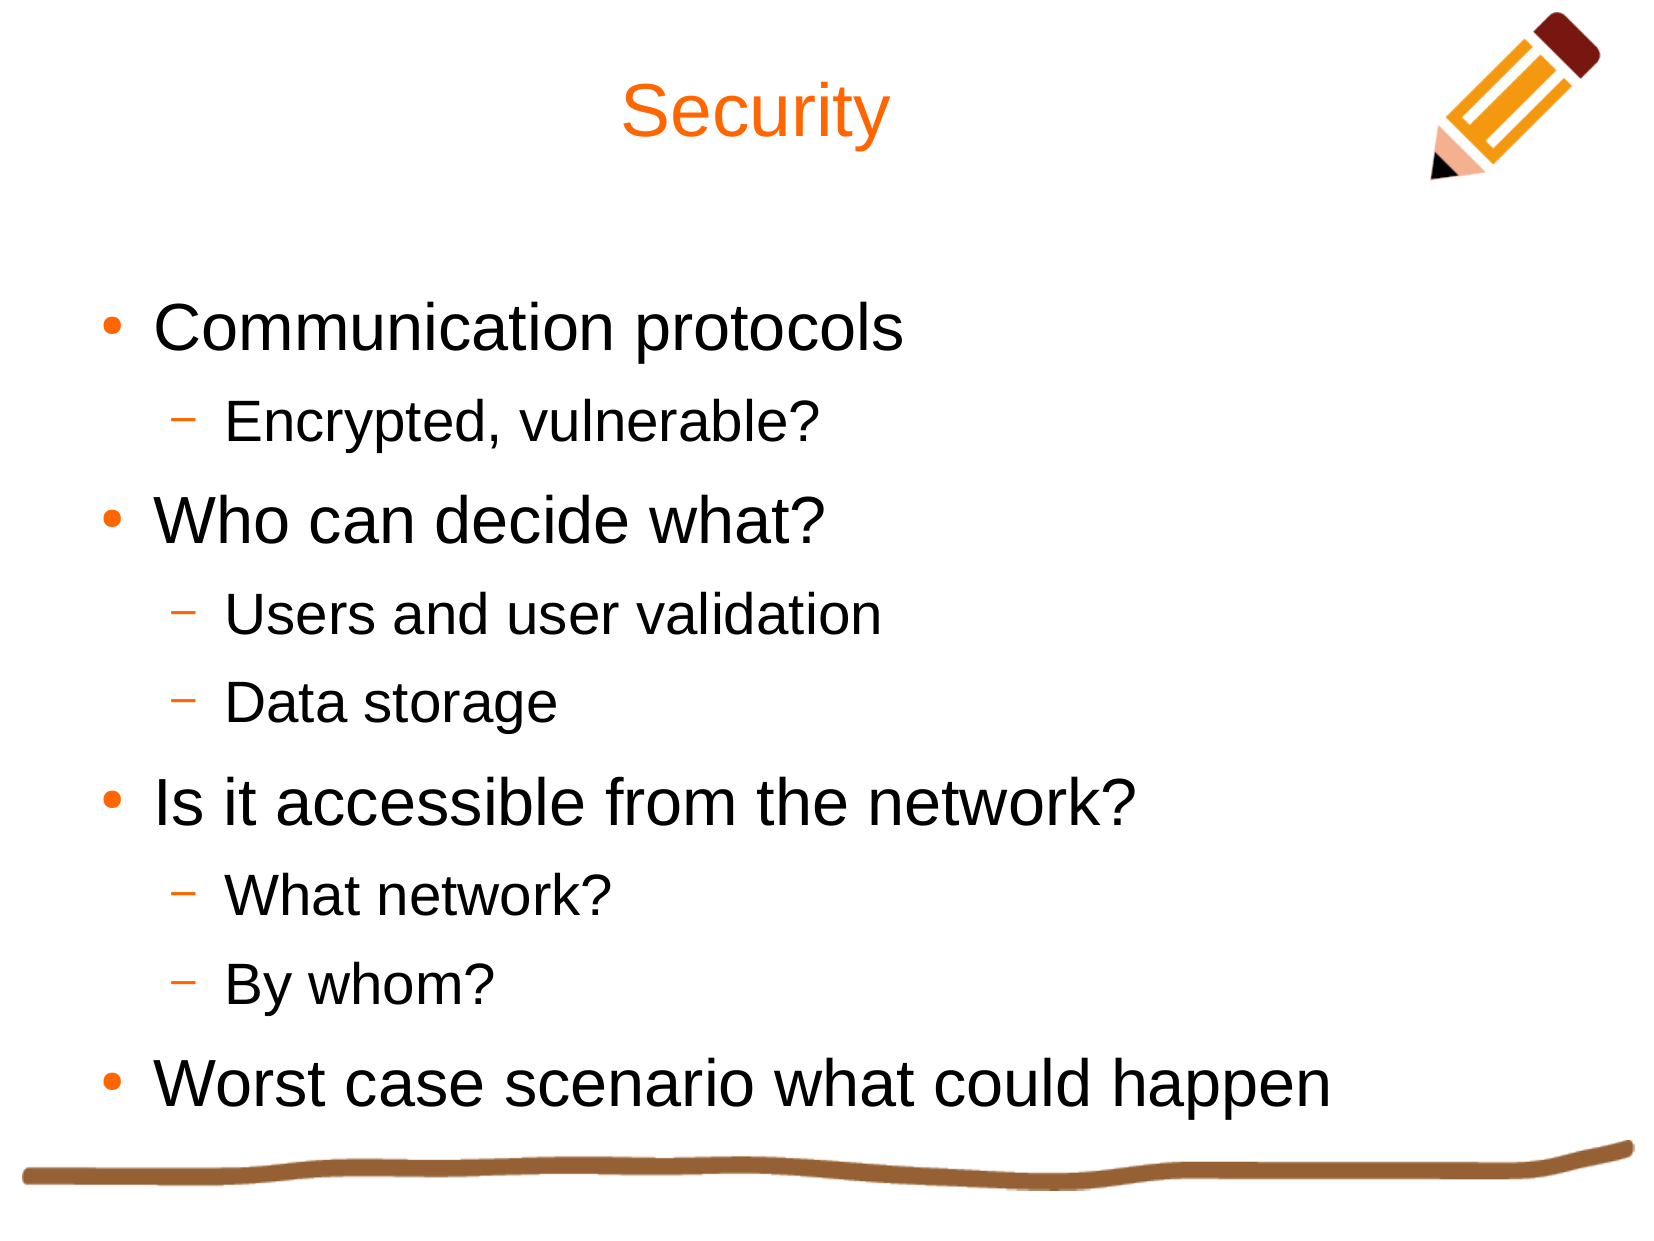

# Security
Communication protocols
Encrypted, vulnerable?
Who can decide what?
Users and user validation
Data storage
Is it accessible from the network?
What network?
By whom?
Worst case scenario what could happen